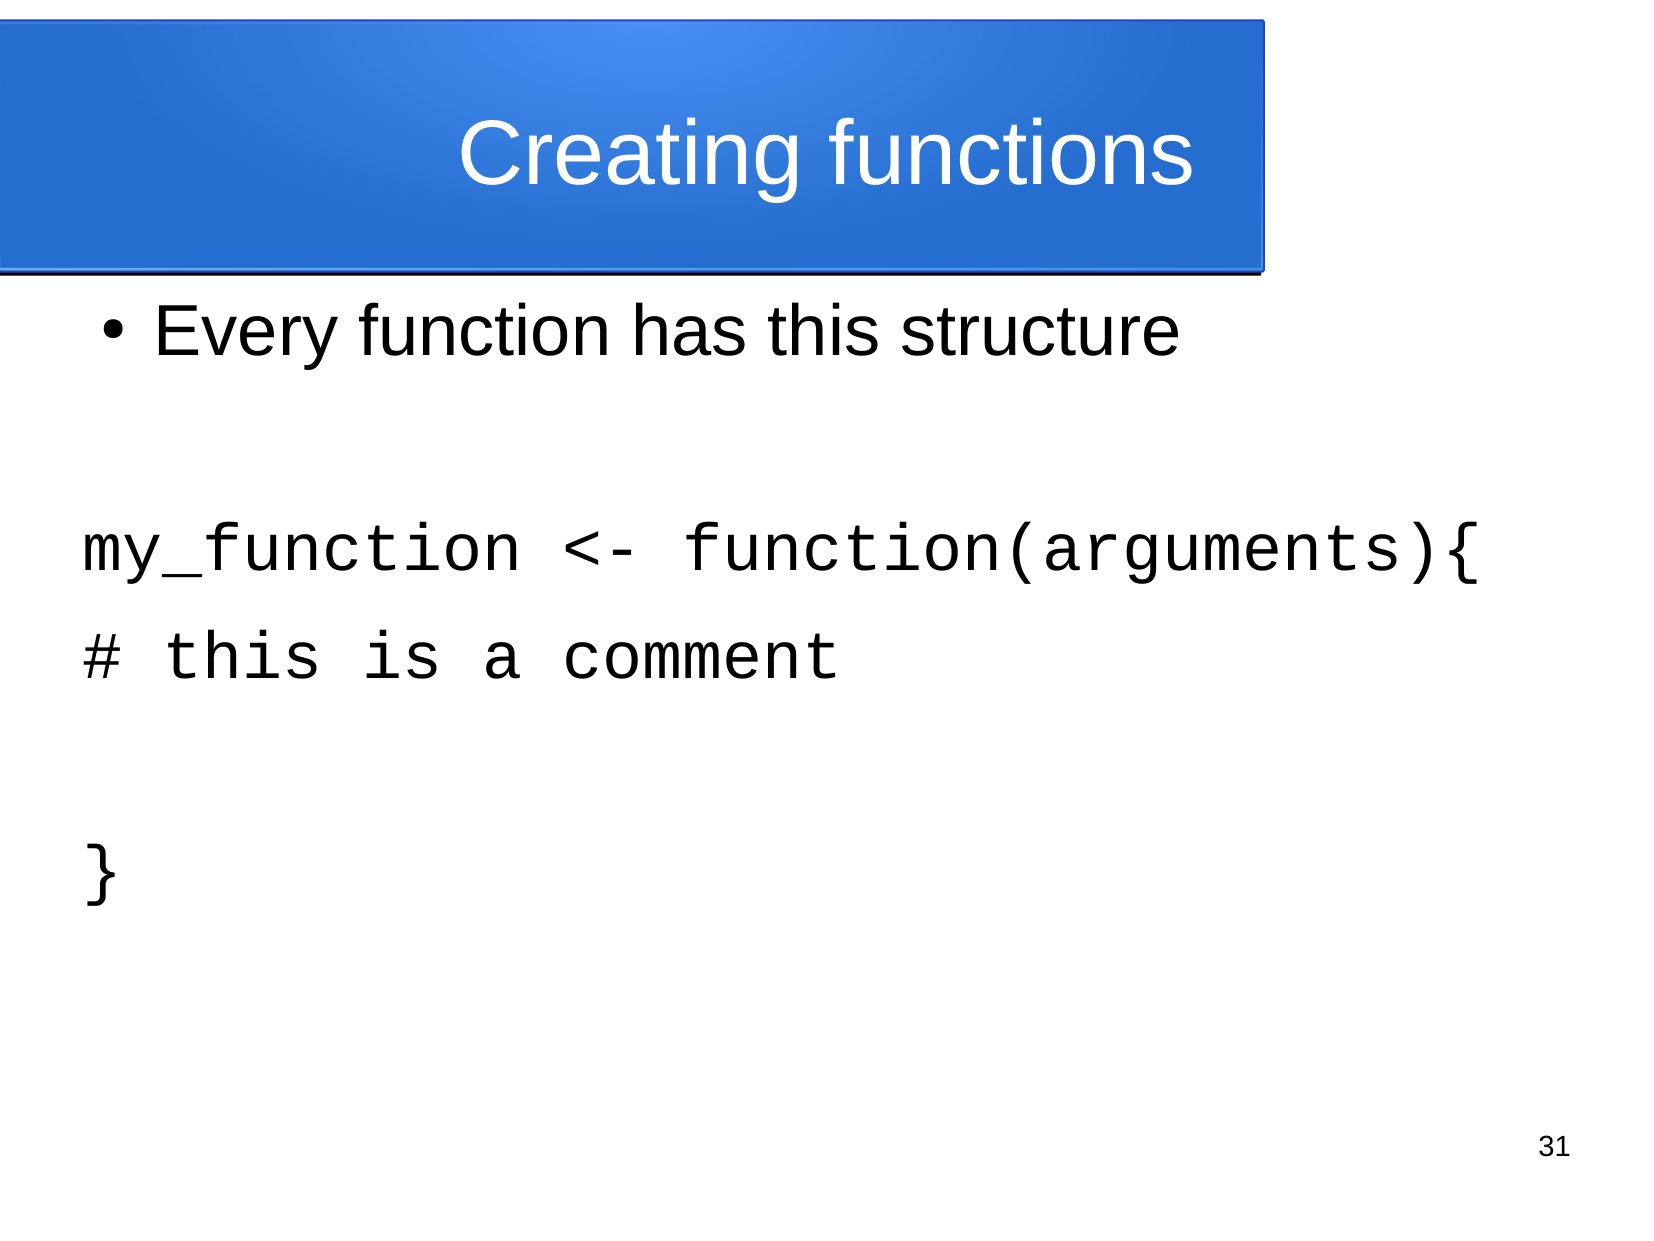

# Creating functions
Every function has this structure
my_function <- function(arguments){
# this is a comment
}
31